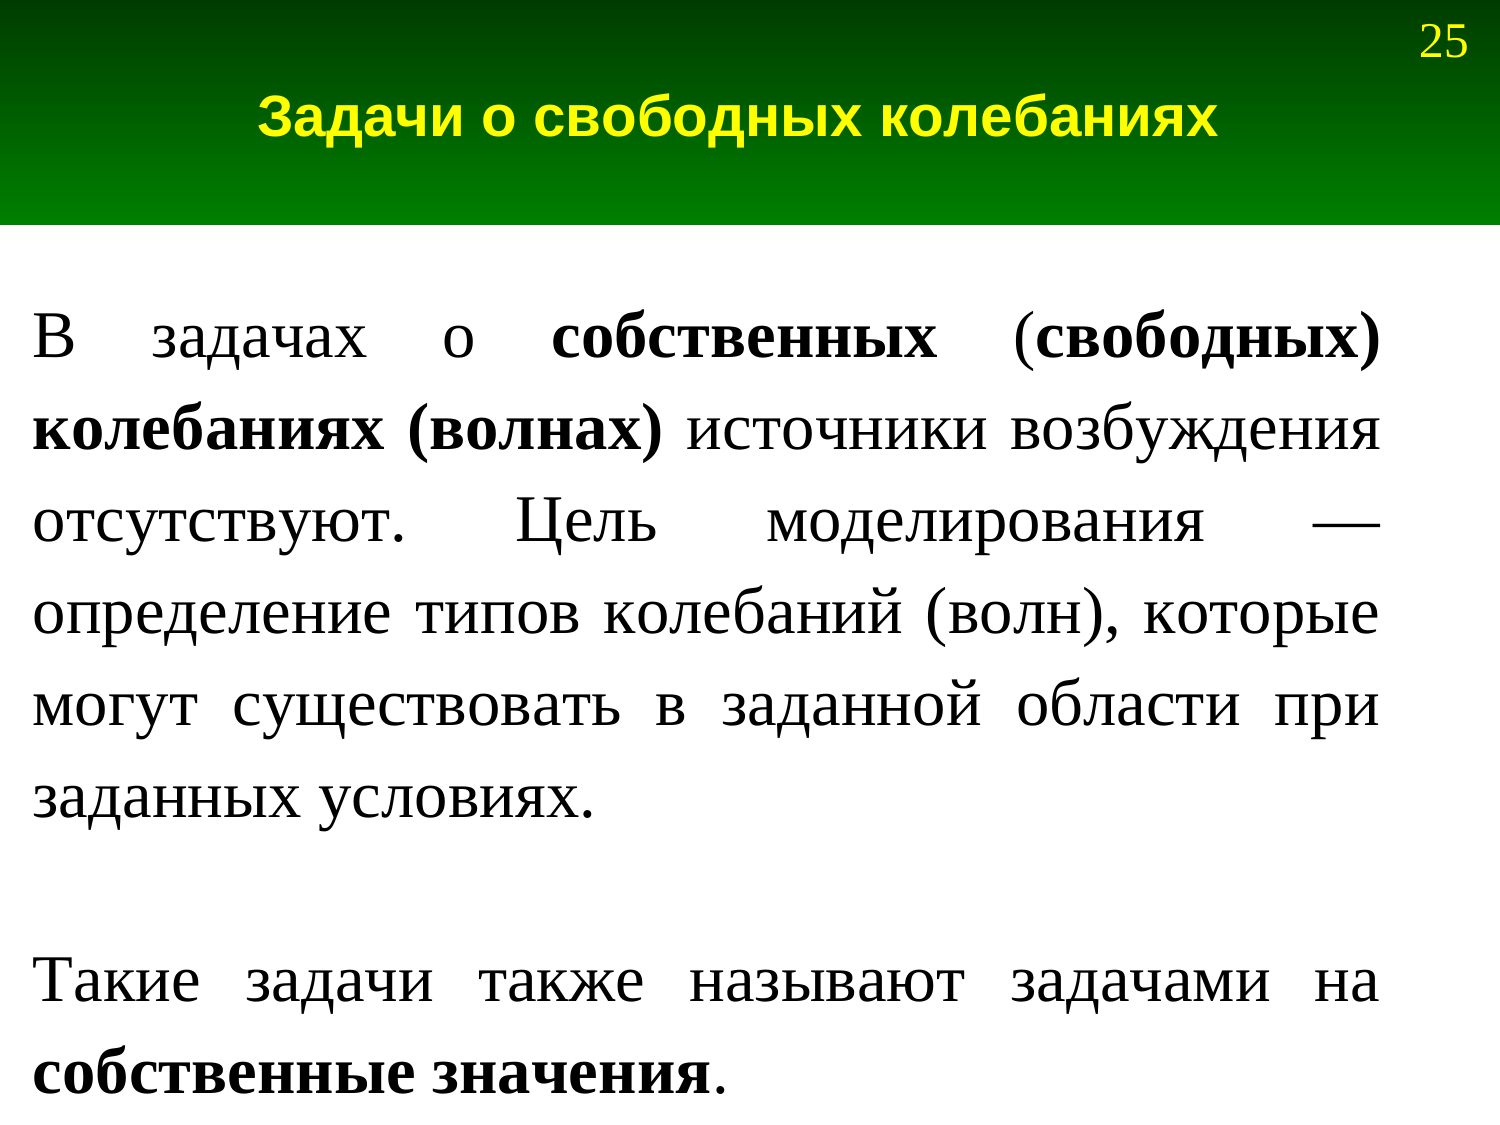

# Задачи о свободных колебаниях
В задачах о собственных (свободных) колебаниях (волнах) источники возбуждения отсутствуют. Цель моделирования — определение типов колебаний (волн), которые могут существовать в заданной области при заданных условиях.
Такие задачи также называют задачами на собственные значения.